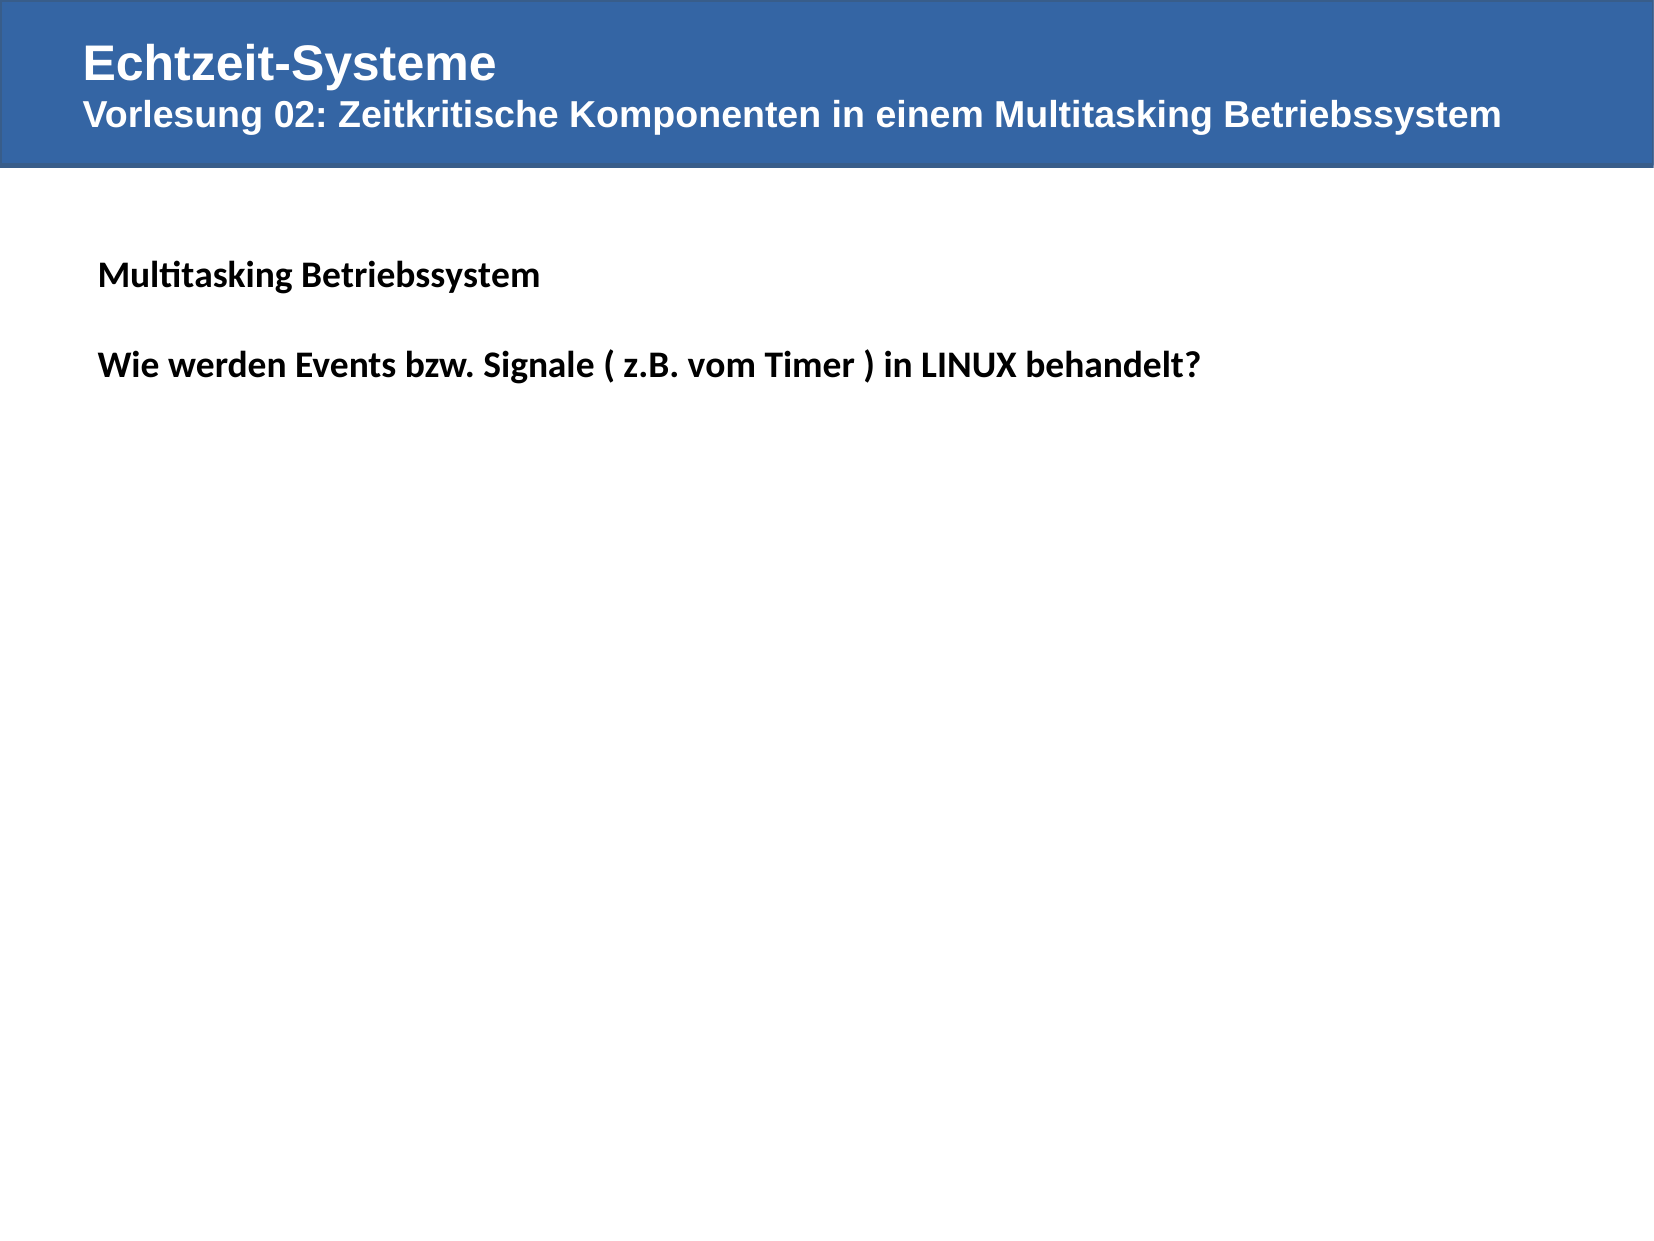

# Echtzeit-Systeme Vorlesung 02: Zeitkritische Komponenten in einem Multitasking Betriebssystem
Multitasking Betriebssystem
Wie werden Events bzw. Signale ( z.B. vom Timer ) in LINUX behandelt?